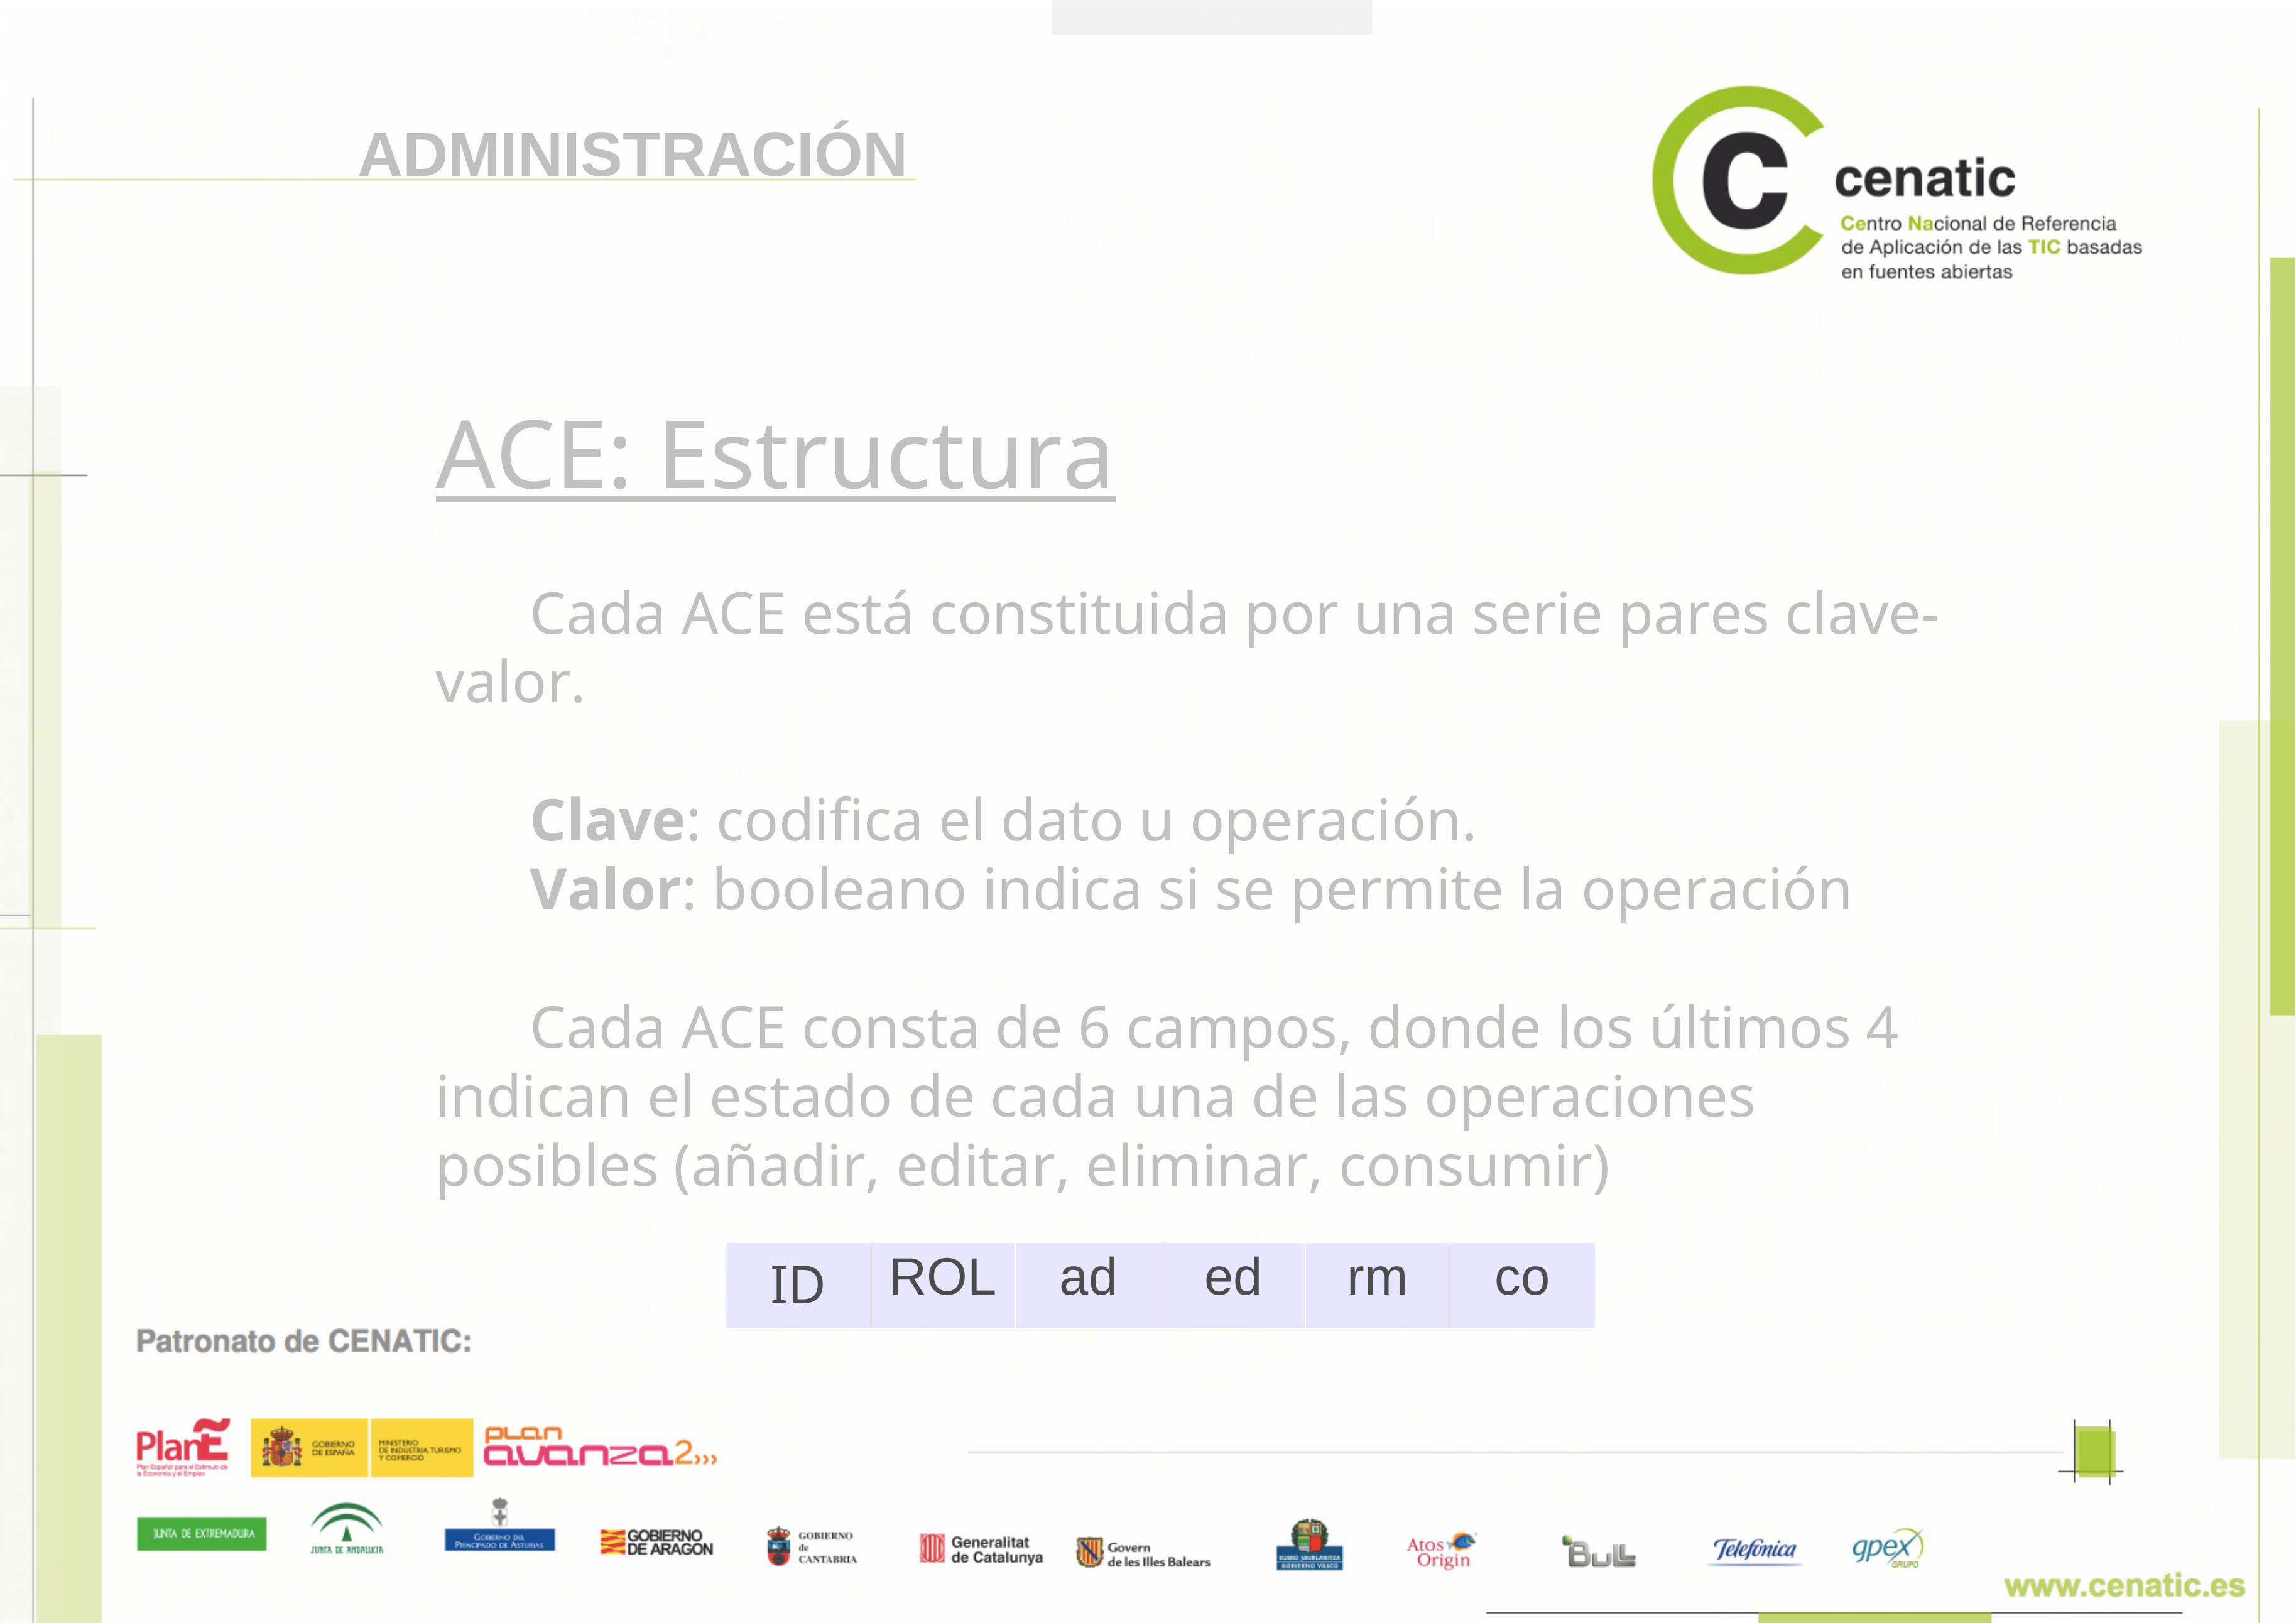

ADMINISTRACIÓN
ACE: Estructura
	Cada ACE está constituida por una serie pares clave-valor.
	Clave: codifica el dato u operación.
	Valor: booleano indica si se permite la operación
	Cada ACE consta de 6 campos, donde los últimos 4 indican el estado de cada una de las operaciones posibles (añadir, editar, eliminar, consumir)
| ID | ROL | ad | ed | rm | co |
| --- | --- | --- | --- | --- | --- |